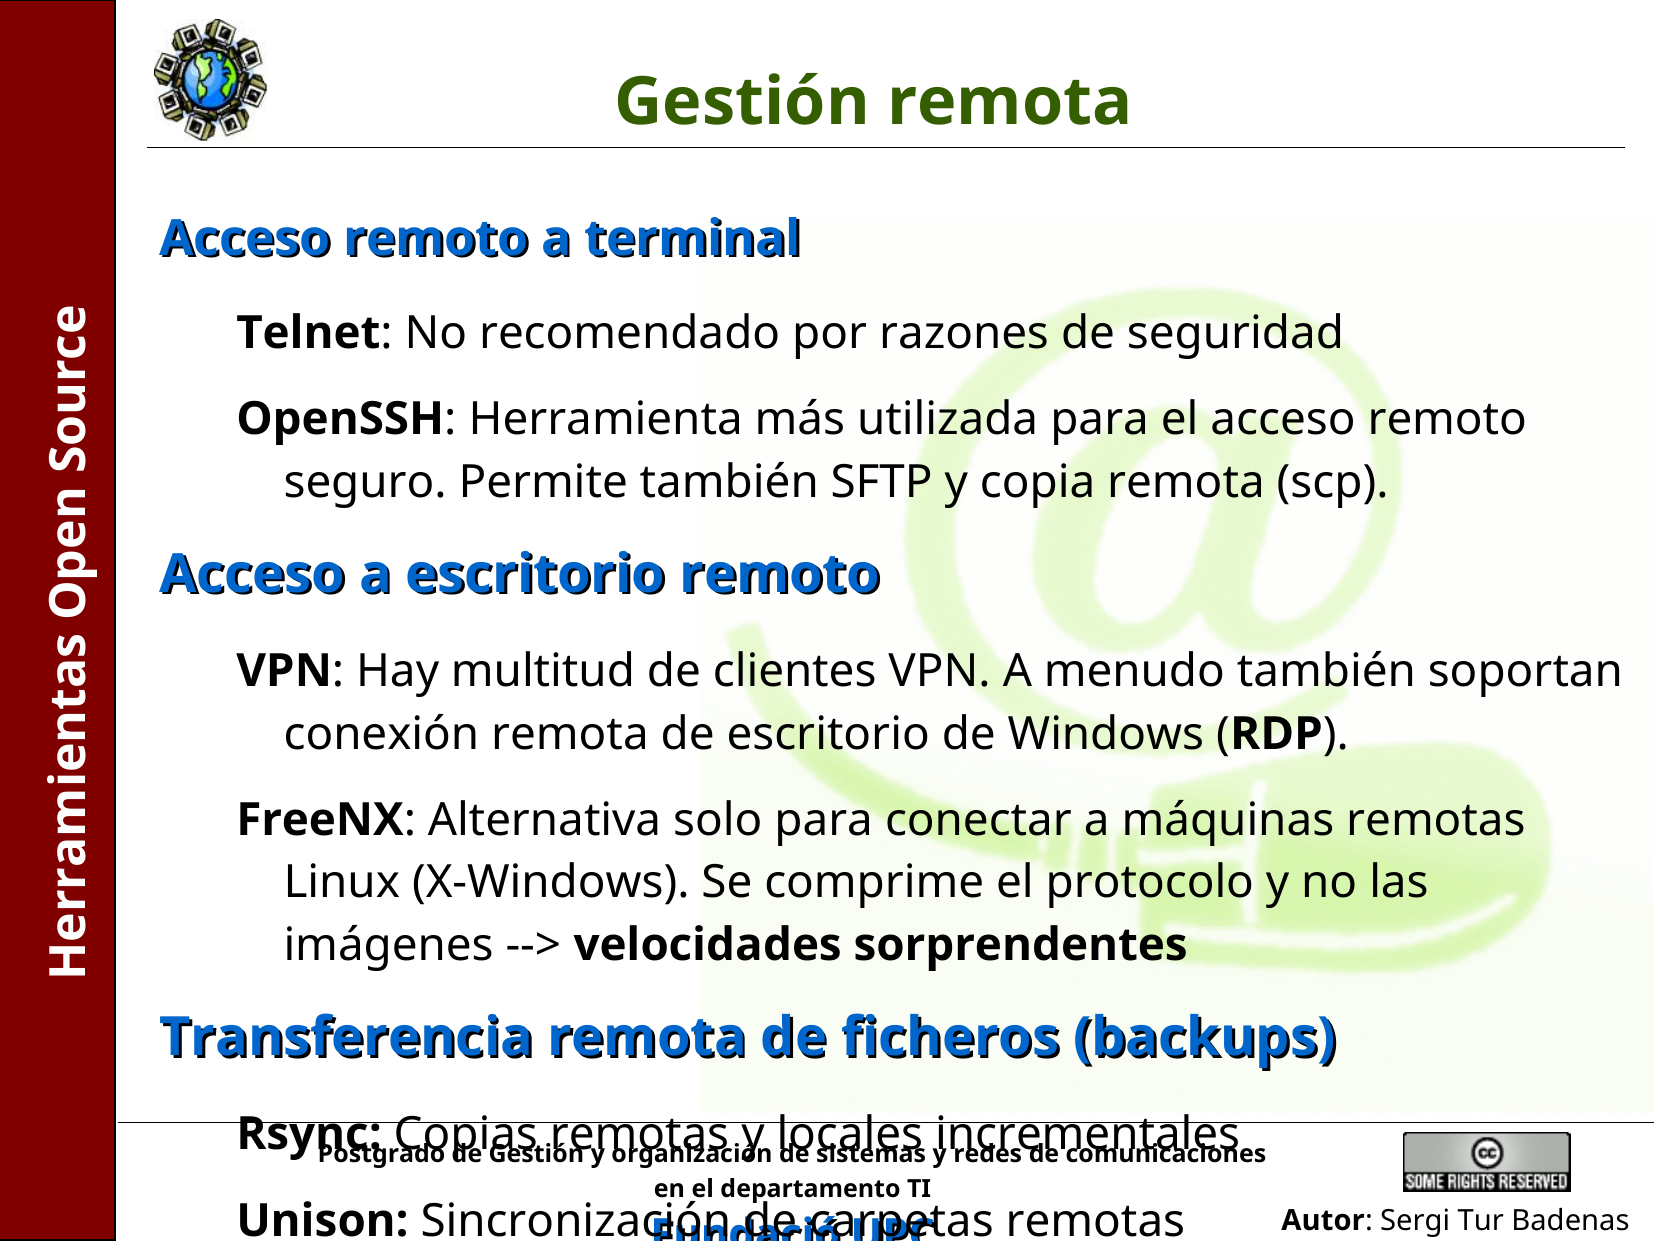

# Gestión remota
Acceso remoto a terminal
Telnet: No recomendado por razones de seguridad
OpenSSH: Herramienta más utilizada para el acceso remoto seguro. Permite también SFTP y copia remota (scp).
Acceso a escritorio remoto
VPN: Hay multitud de clientes VPN. A menudo también soportan conexión remota de escritorio de Windows (RDP).
FreeNX: Alternativa solo para conectar a máquinas remotas Linux (X-Windows). Se comprime el protocolo y no las imágenes --> velocidades sorprendentes
Transferencia remota de ficheros (backups)
Rsync: Copias remotas y locales incrementales
Unison: Sincronización de carpetas remotas
Rdiff-backup: Gestión de copias de seguridad incrementales